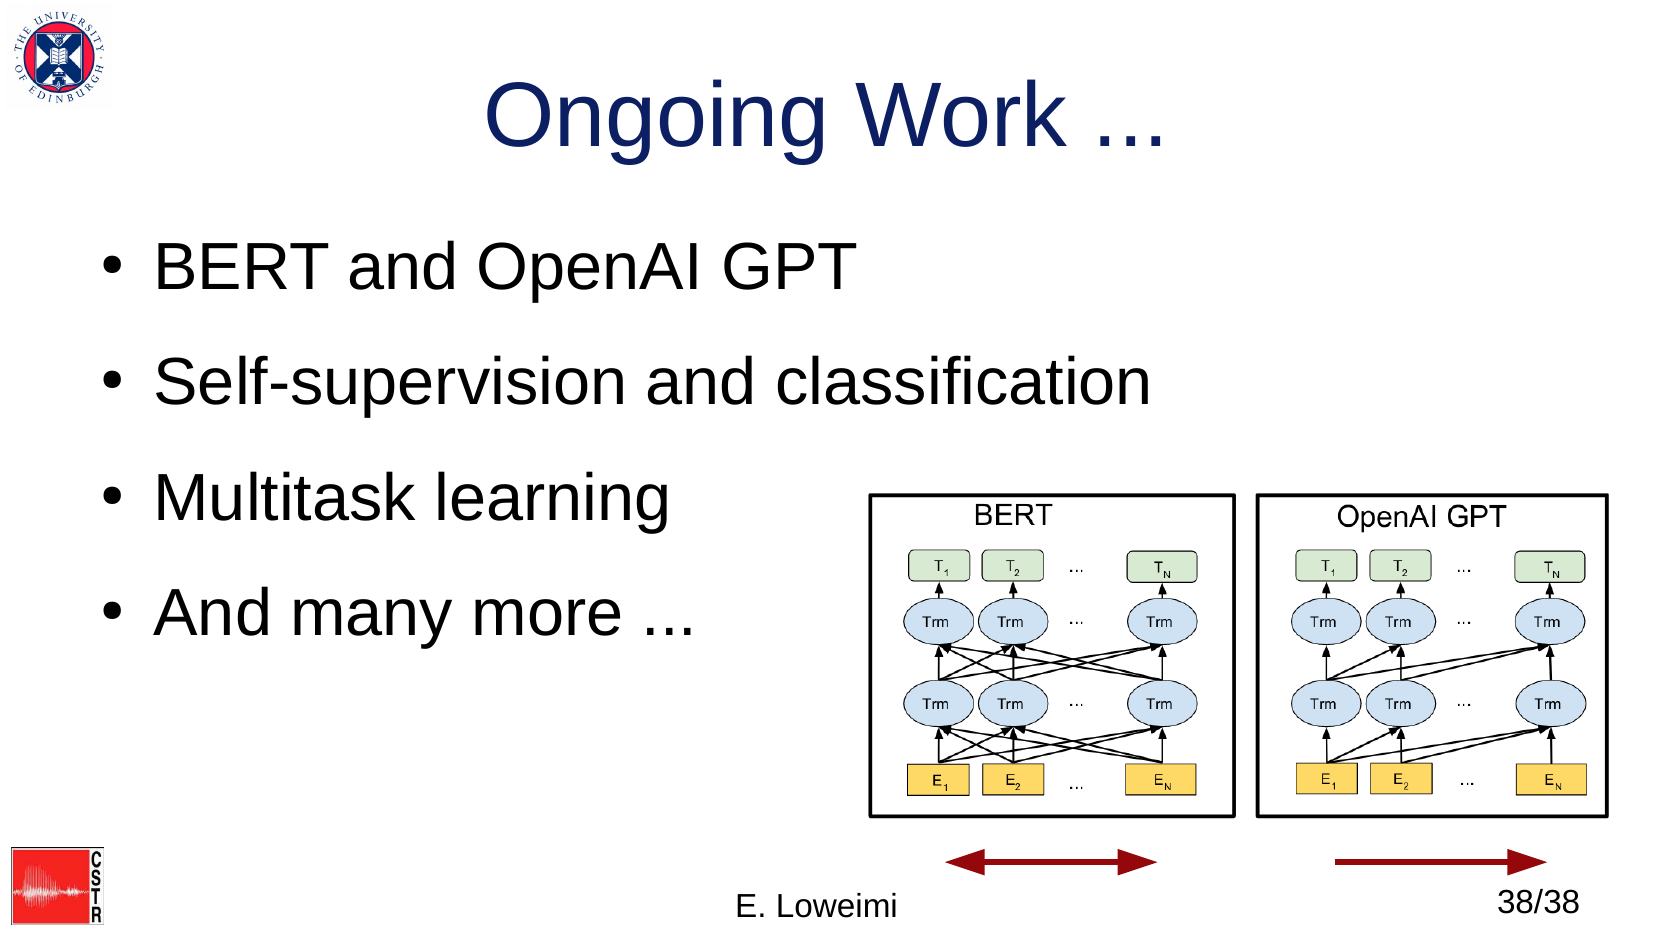

# Ongoing Work ...
BERT and OpenAI GPT
Self-supervision and classification
Multitask learning
And many more ...
38/38
E. Loweimi